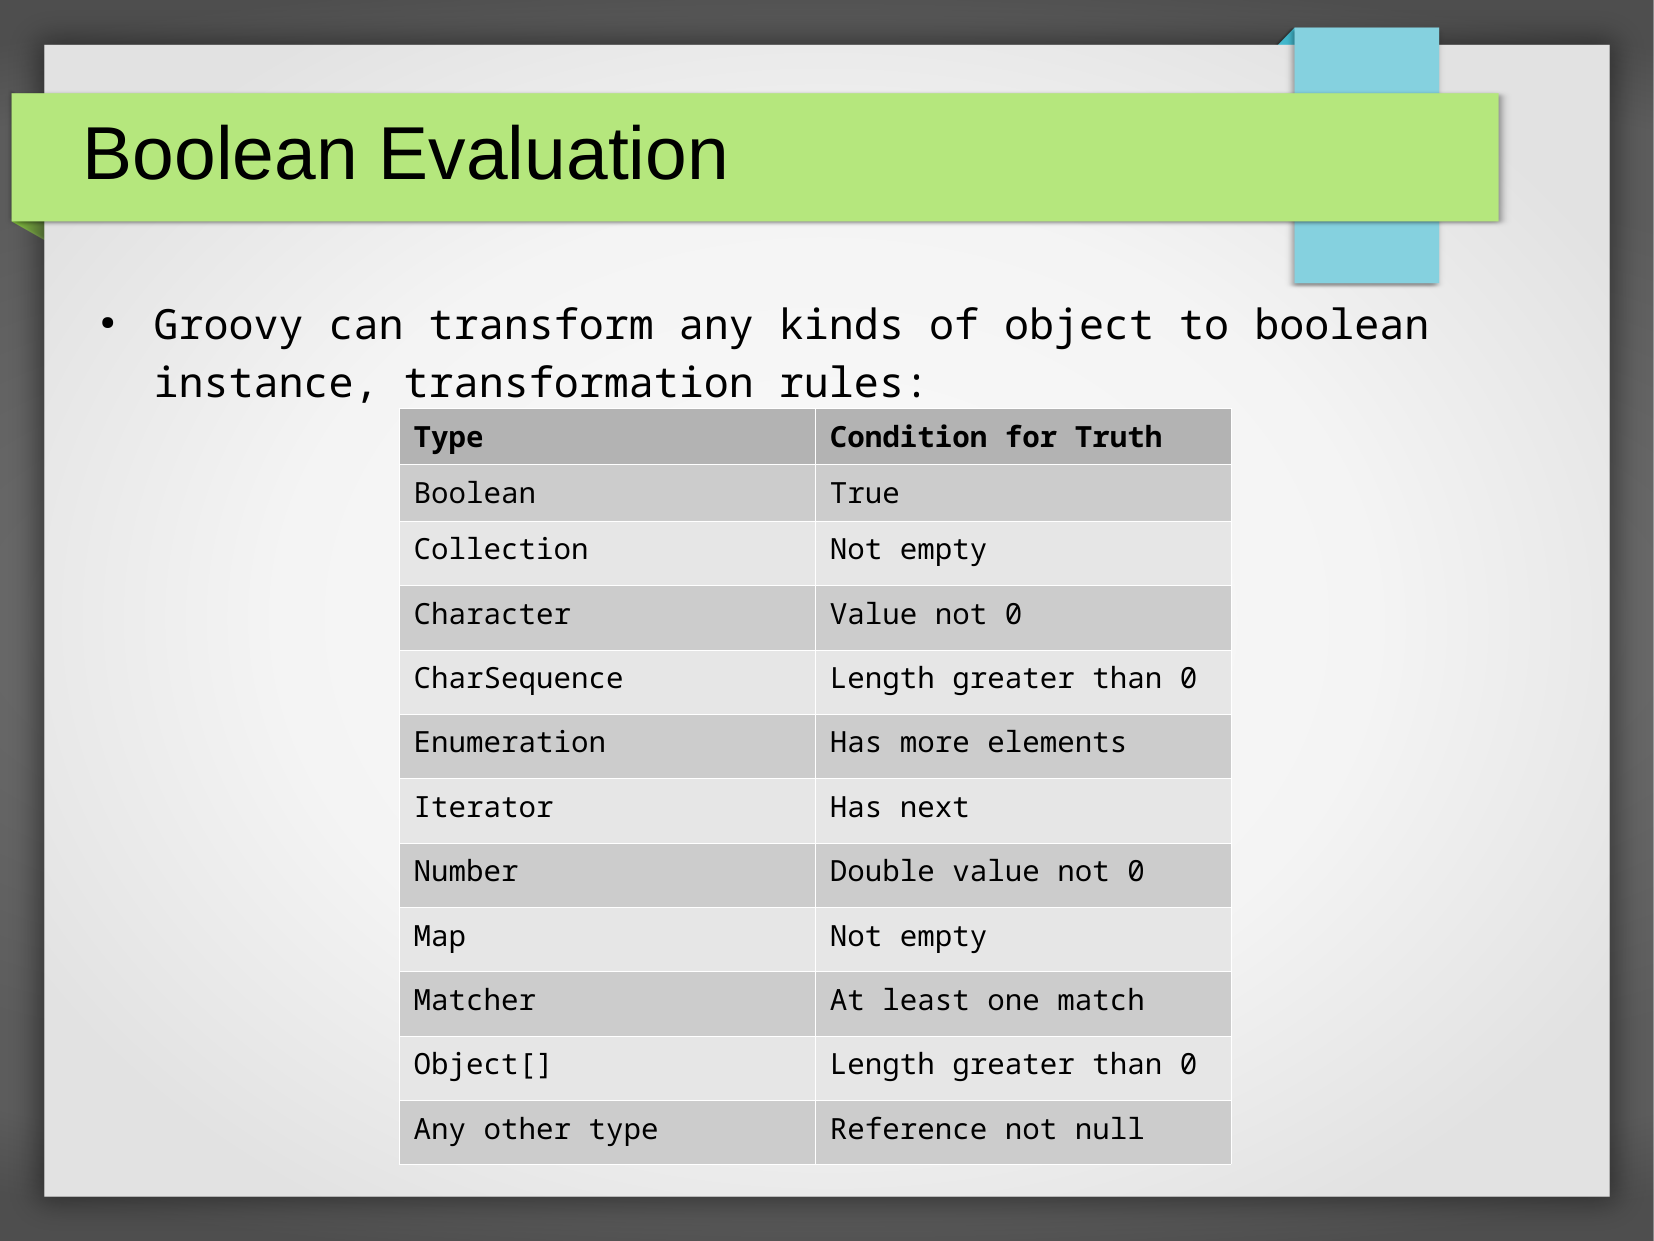

# Boolean Evaluation
Groovy can transform any kinds of object to boolean instance, transformation rules:
| Type | Condition for Truth |
| --- | --- |
| Boolean | True |
| Collection | Not empty |
| Character | Value not 0 |
| CharSequence | Length greater than 0 |
| Enumeration | Has more elements |
| Iterator | Has next |
| Number | Double value not 0 |
| Map | Not empty |
| Matcher | At least one match |
| Object[] | Length greater than 0 |
| Any other type | Reference not null |